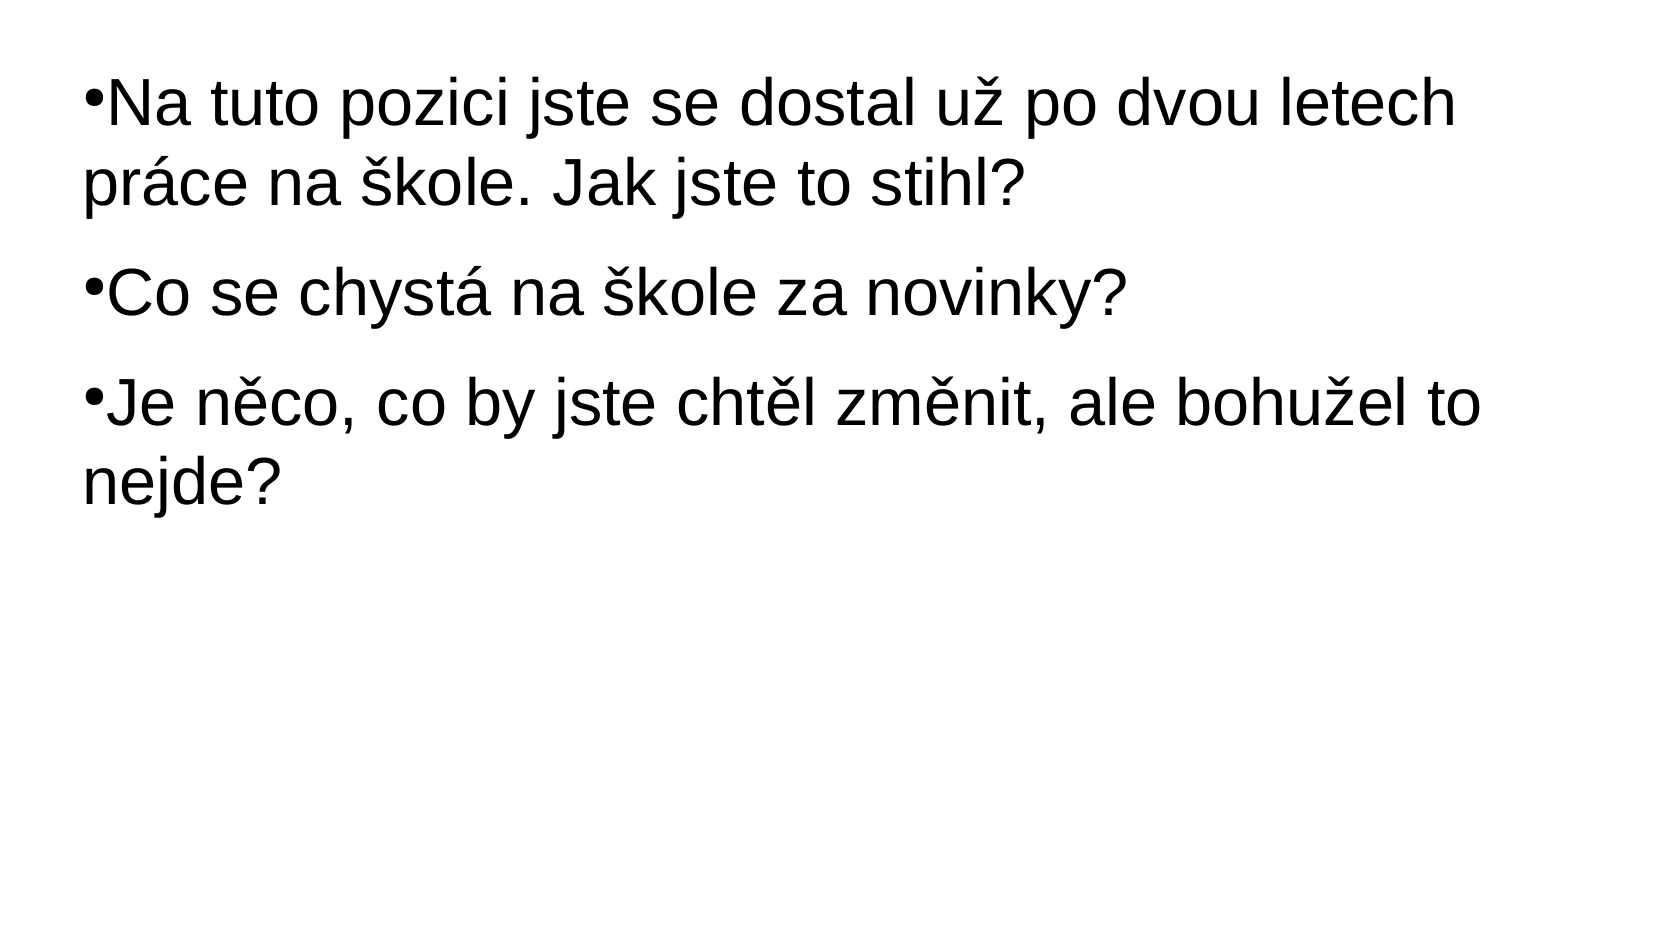

# Na tuto pozici jste se dostal už po dvou letech práce na škole. Jak jste to stihl?
Co se chystá na škole za novinky?
Je něco, co by jste chtěl změnit, ale bohužel to nejde?